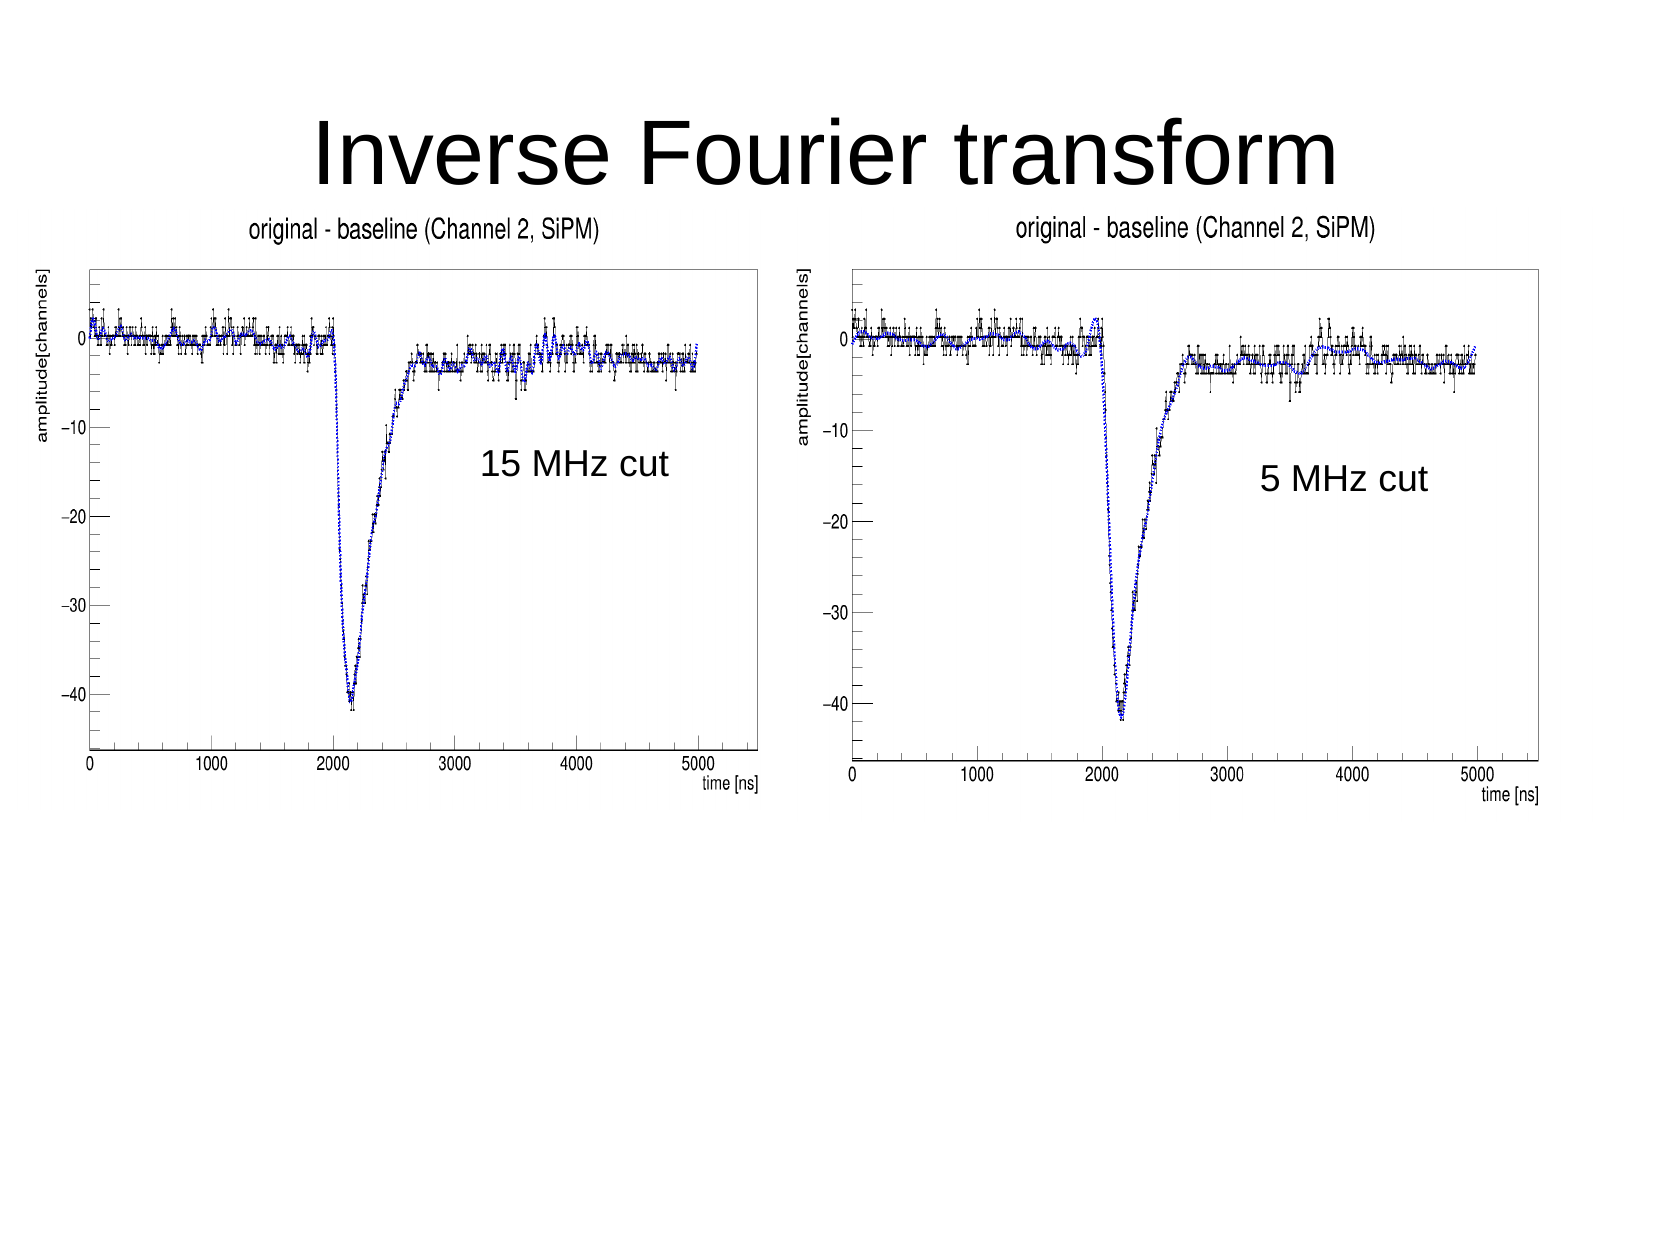

# Inverse Fourier transform
15 MHz cut
5 MHz cut